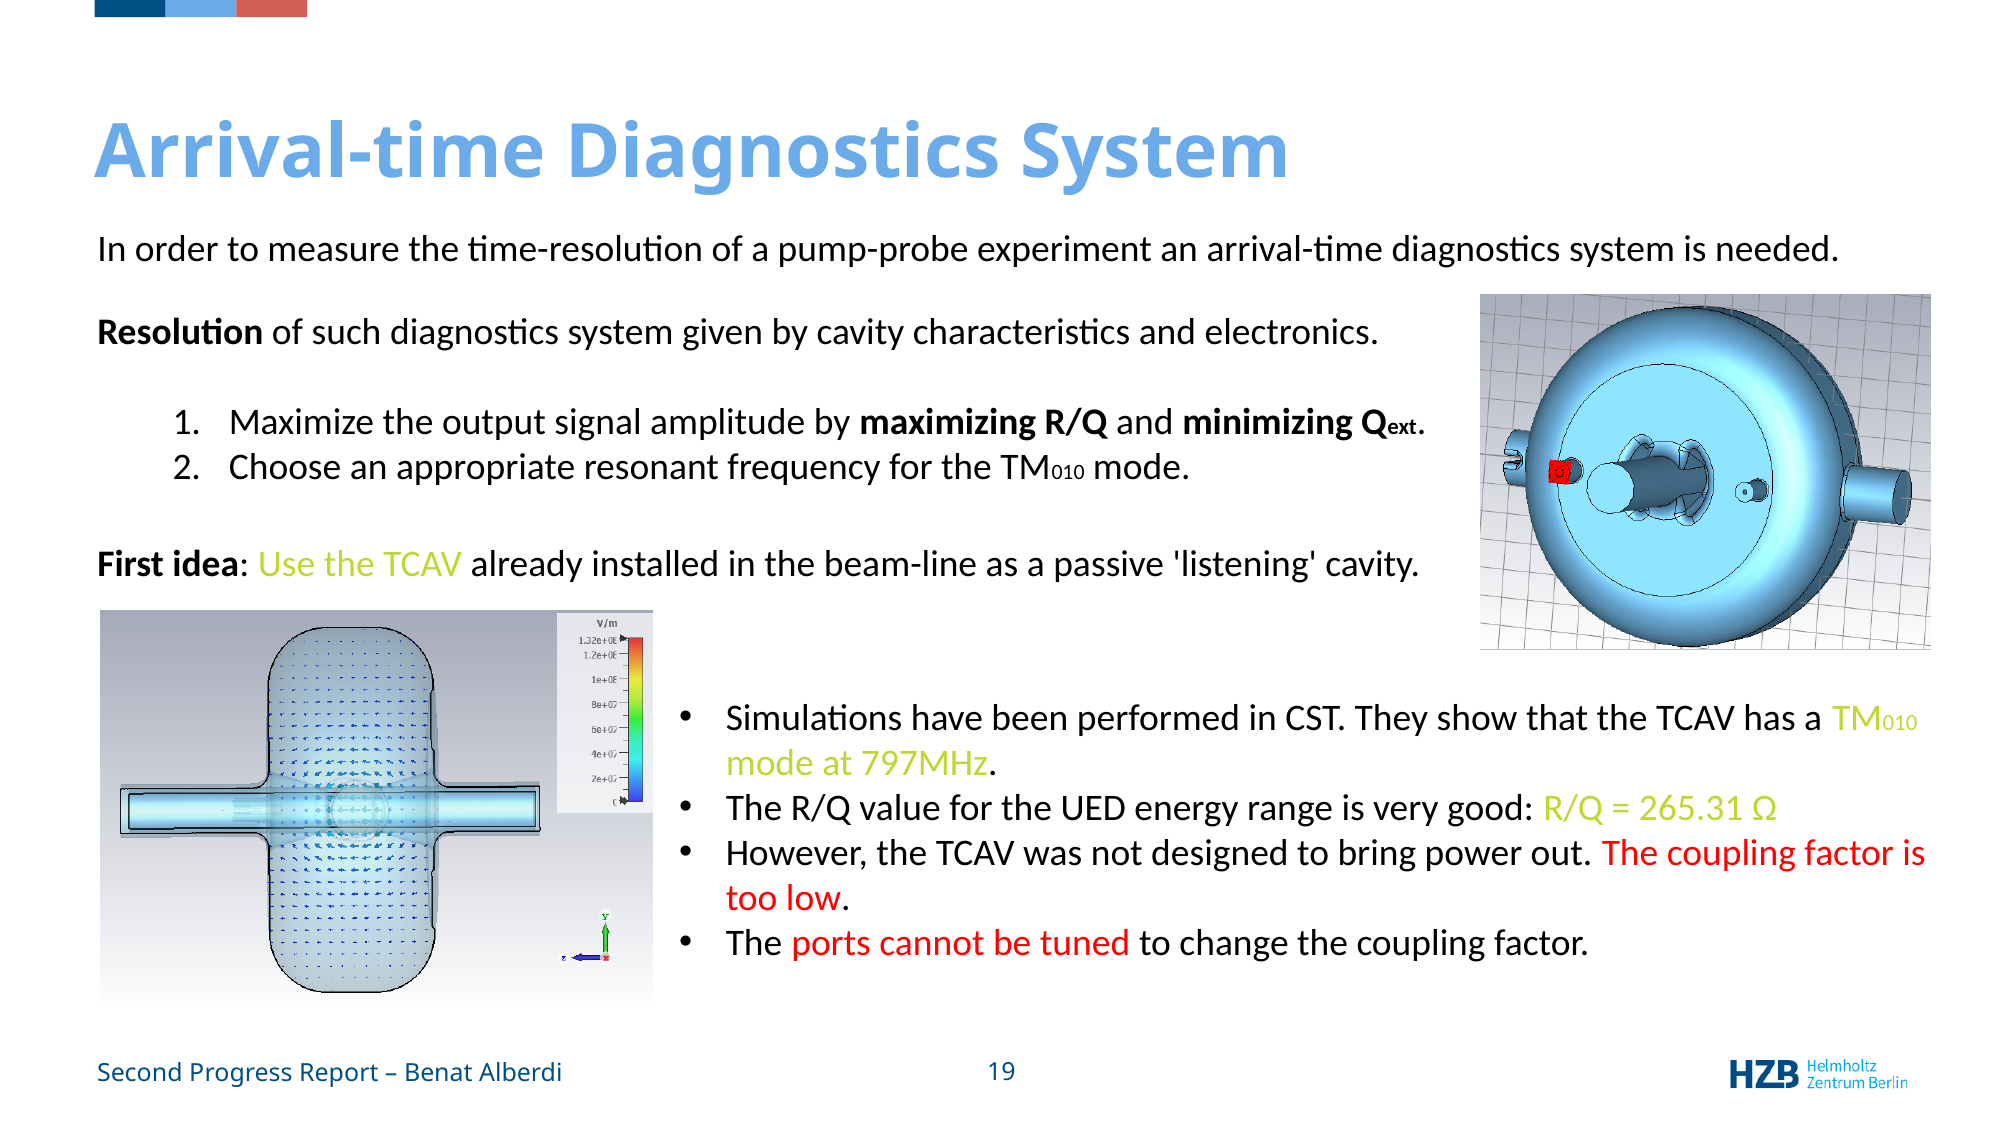

Arrival-time Diagnostics System
In order to measure the time-resolution of a pump-probe experiment an arrival-time diagnostics system is needed.
First idea: Use the TCAV already installed in the beam-line as a passive 'listening' cavity.
Resolution of such diagnostics system given by cavity characteristics and electronics.
Maximize the output signal amplitude by maximizing R/Q and minimizing Qext.
Choose an appropriate resonant frequency for the TM010 mode.
Simulations have been performed in CST. They show that the TCAV has a TM010 mode at 797MHz.
The R/Q value for the UED energy range is very good: R/Q = 265.31 Ω
However, the TCAV was not designed to bring power out. The coupling factor is too low.
The ports cannot be tuned to change the coupling factor.
Second Progress Report – Benat Alberdi